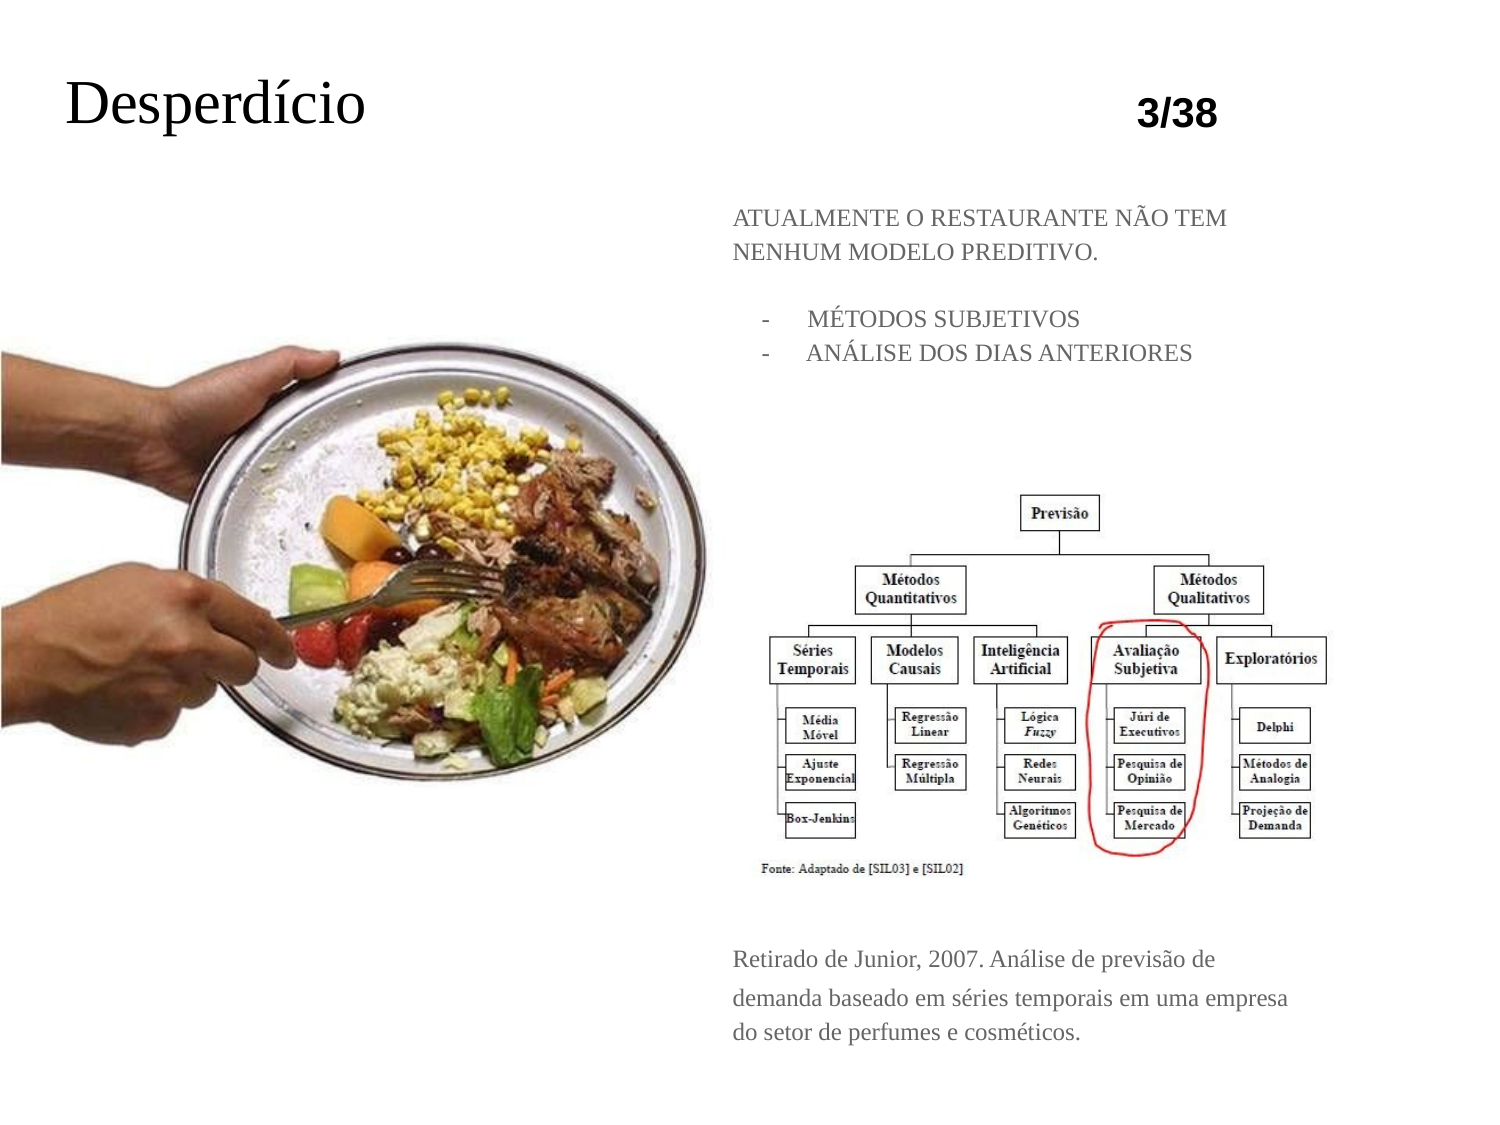

Desperdício
3/38
ATUALMENTE O RESTAURANTE NÃO TEM
NENHUM MODELO PREDITIVO.
- MÉTODOS SUBJETIVOS
- ANÁLISE DOS DIAS ANTERIORES
Retirado de Junior, 2007. Análise de previsão de
demanda baseado em séries temporais em uma empresa do setor de perfumes e cosméticos.